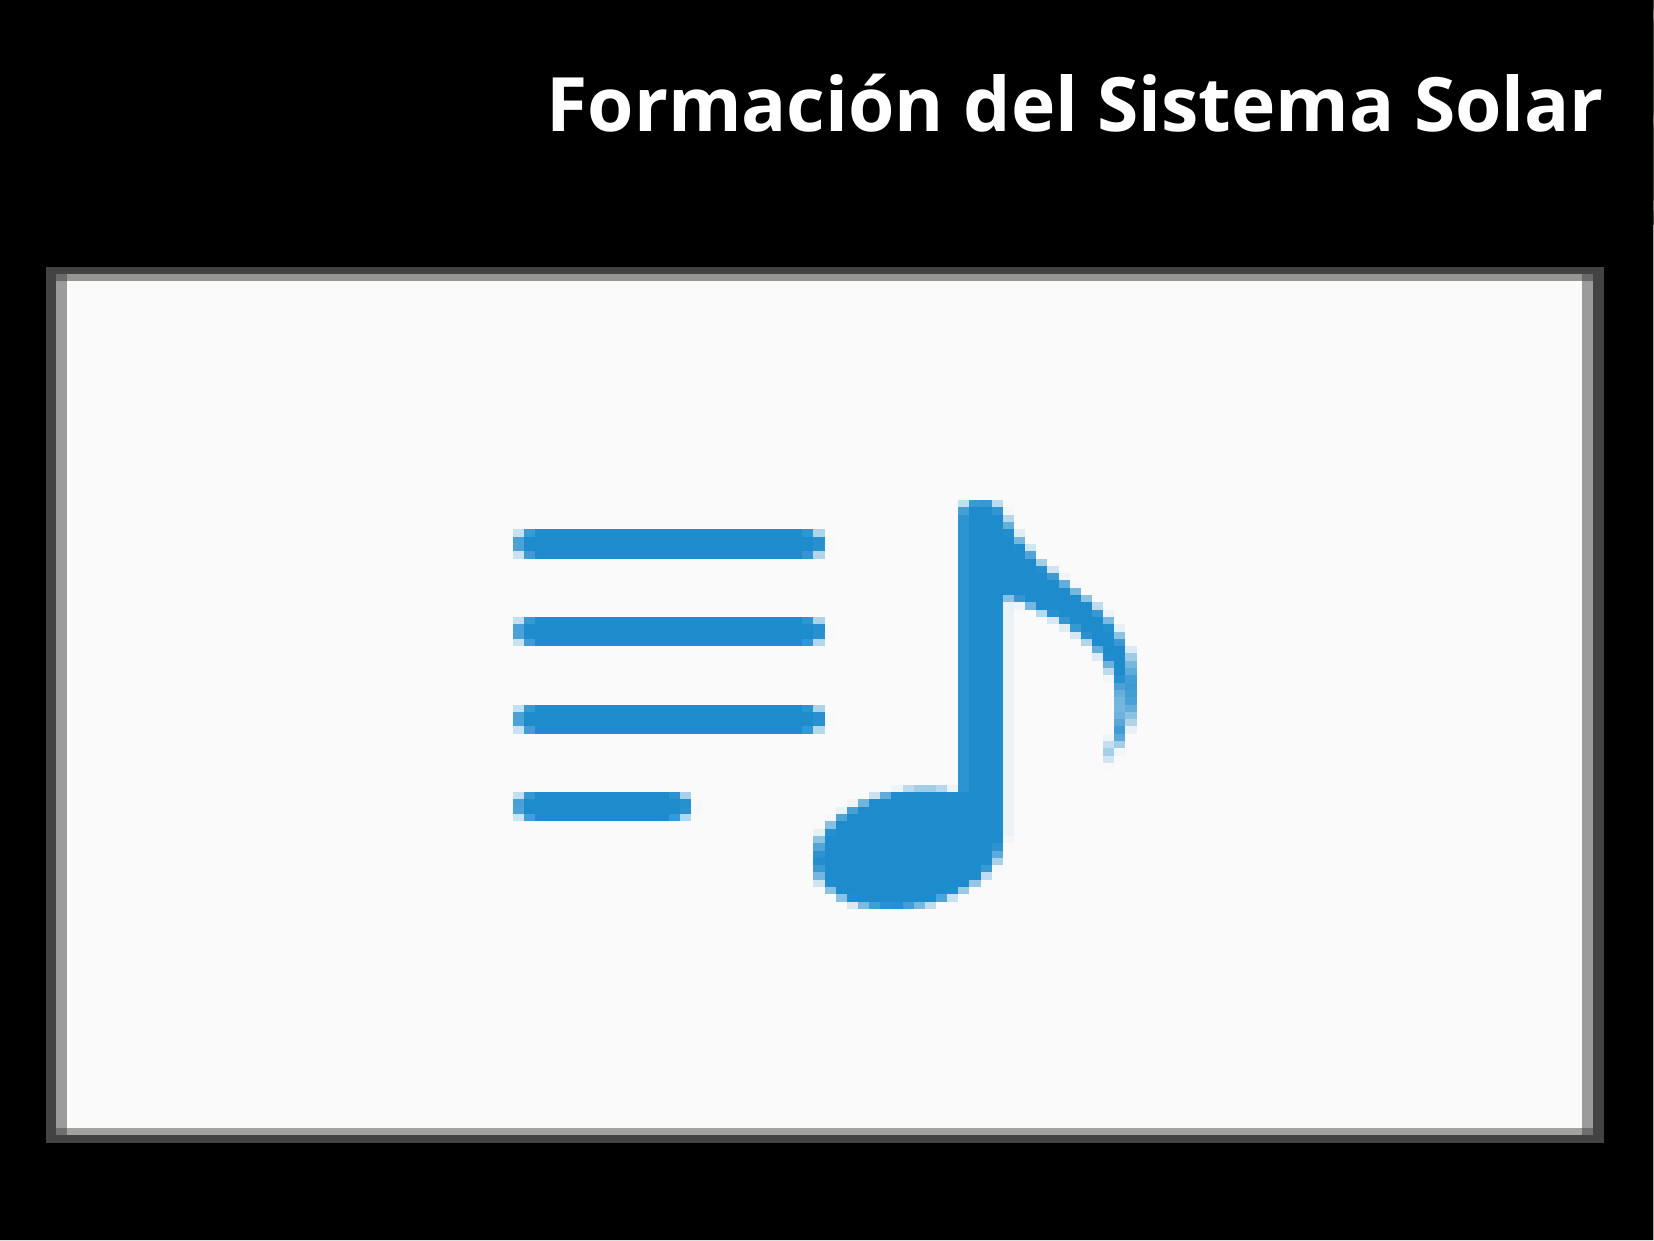

# Formación del Sistema Solar
H. Asorey - Física IV B
45